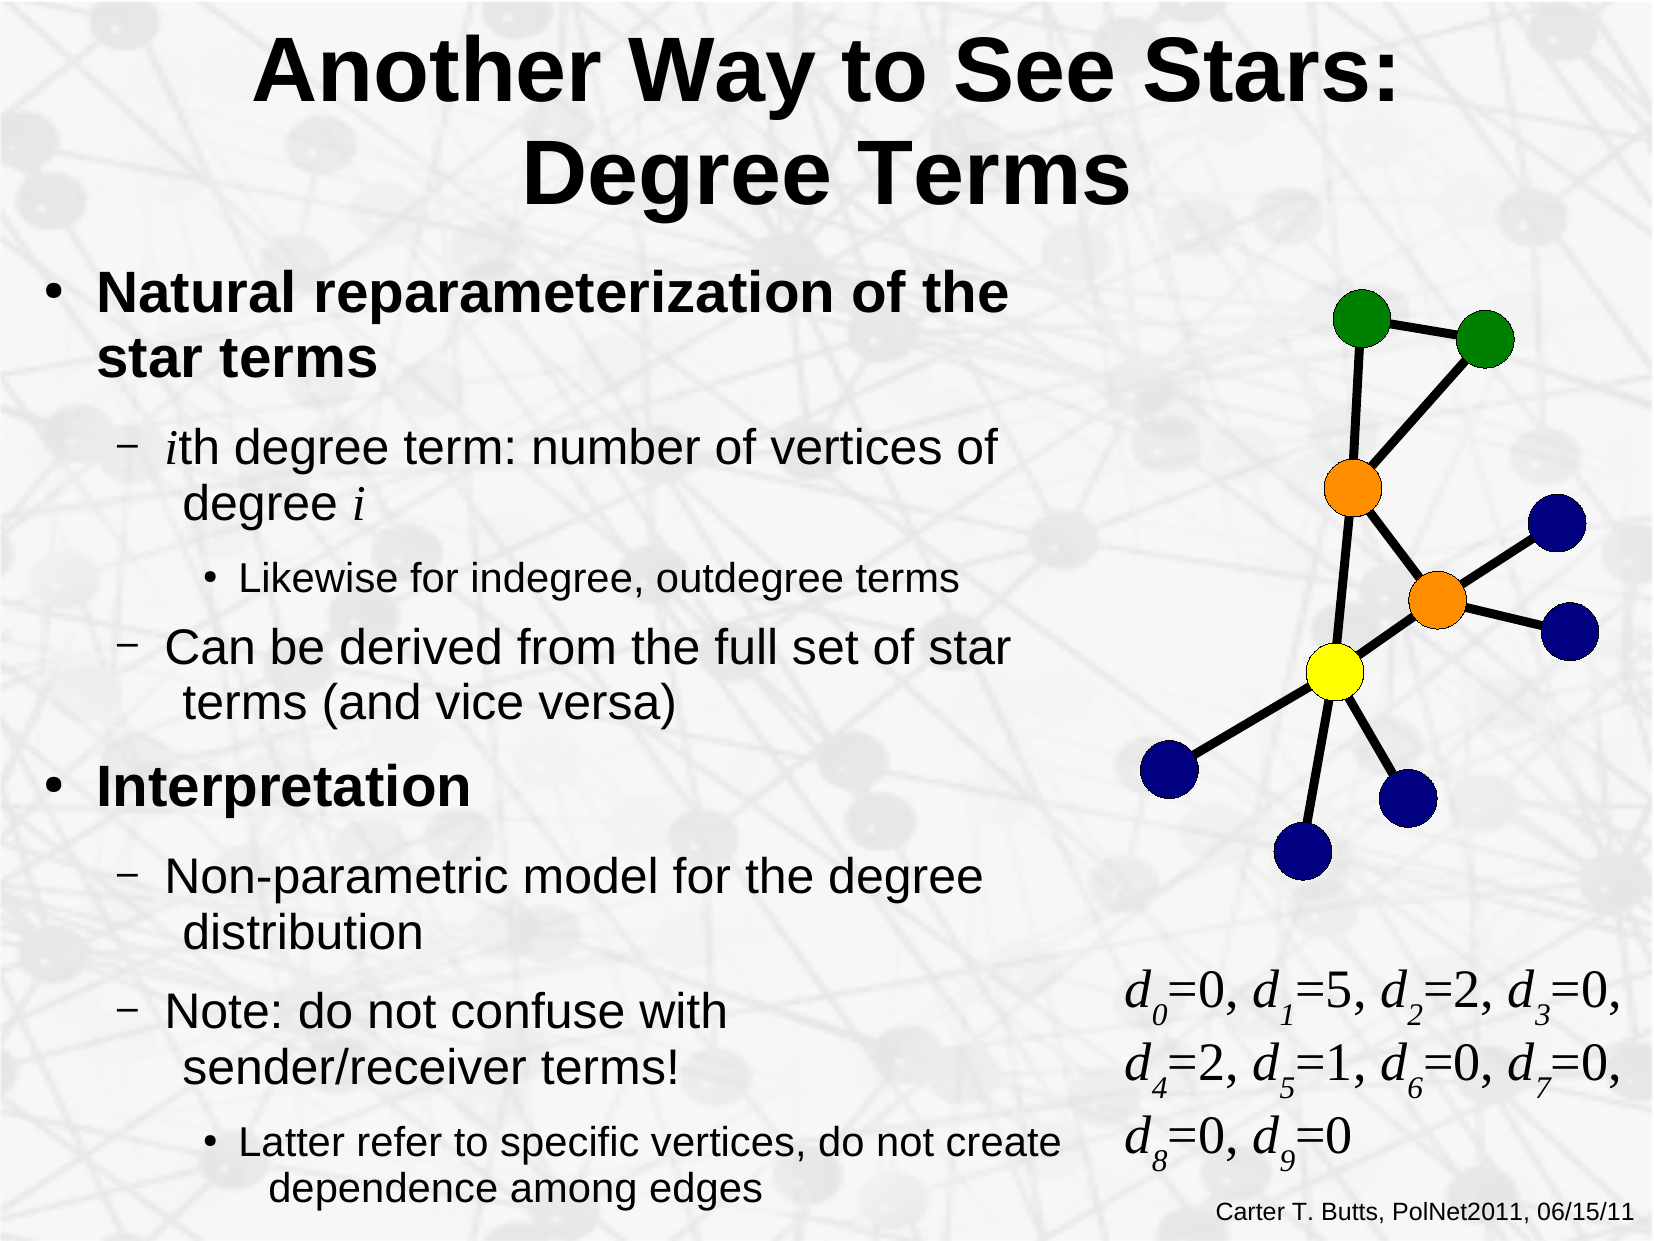

# Another Way to See Stars: Degree Terms
Natural reparameterization of the star terms
ith degree term: number of vertices of degree i
Likewise for indegree, outdegree terms
Can be derived from the full set of star terms (and vice versa)
Interpretation
Non-parametric model for the degree distribution
Note: do not confuse with sender/receiver terms!
Latter refer to specific vertices, do not create dependence among edges
d0=0, d1=5, d2=2, d3=0, d4=2, d5=1, d6=0, d7=0, d8=0, d9=0